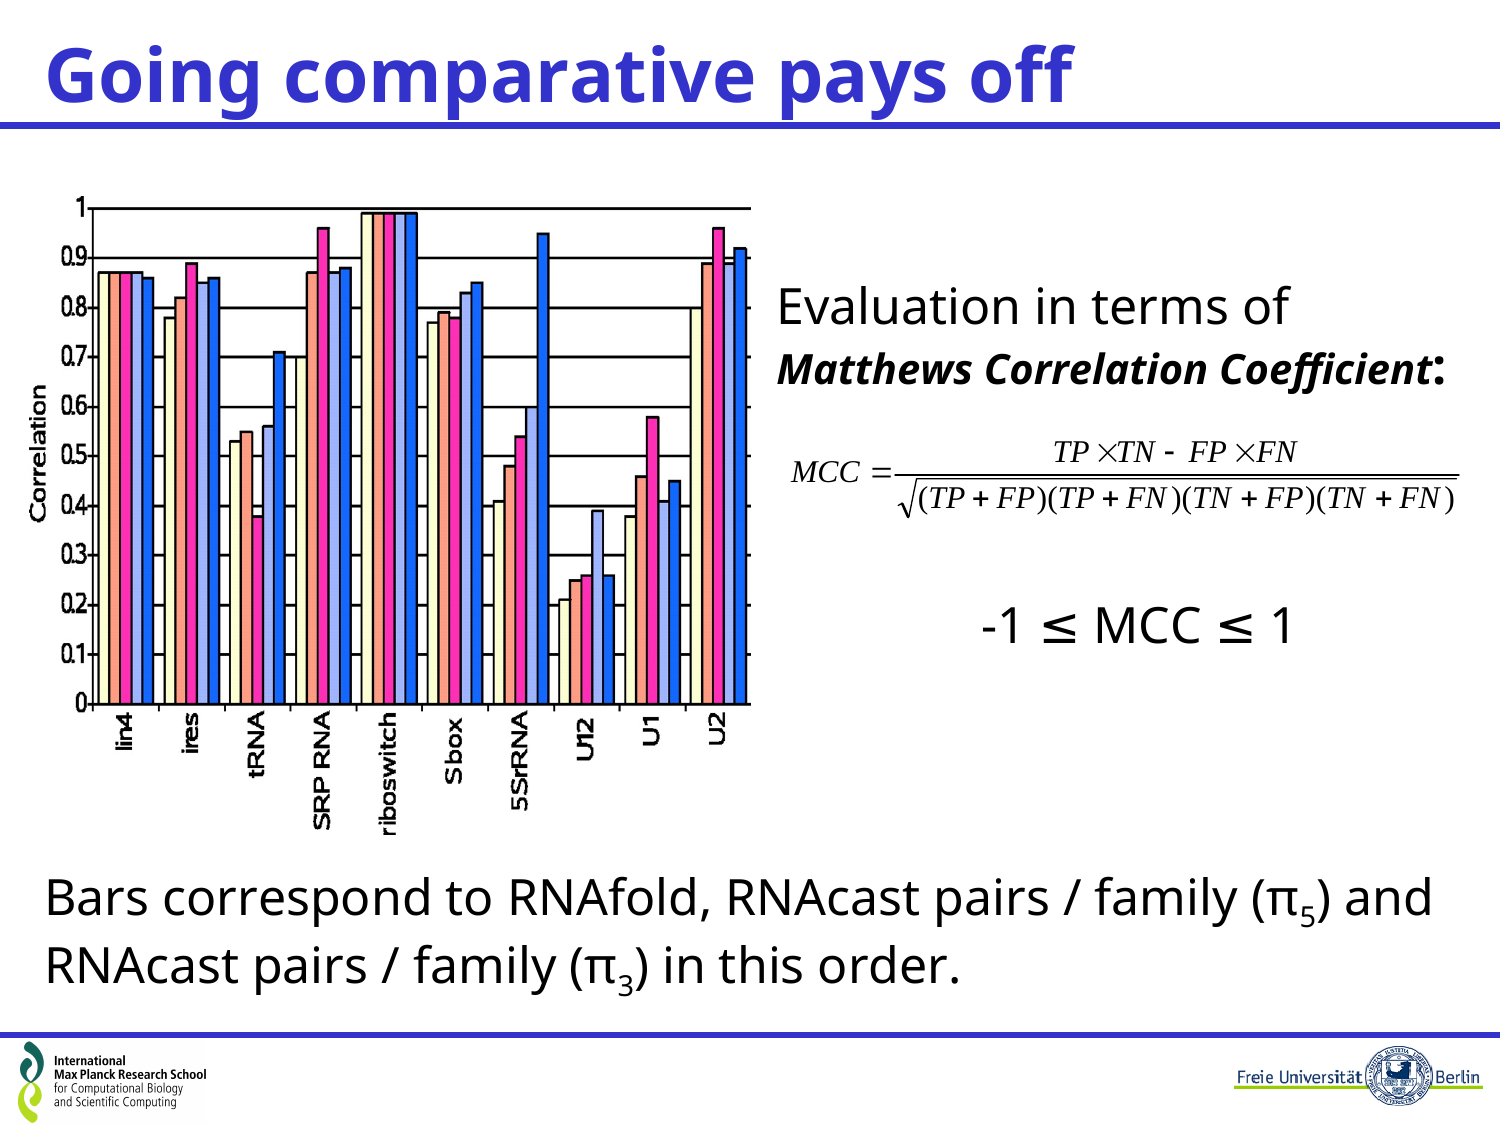

# Going comparative pays off
Evaluation in terms of
Matthews Correlation Coefficient:
-1 ≤ MCC ≤ 1
Bars correspond to RNAfold, RNAcast pairs / family (π5) and RNAcast pairs / family (π3) in this order.